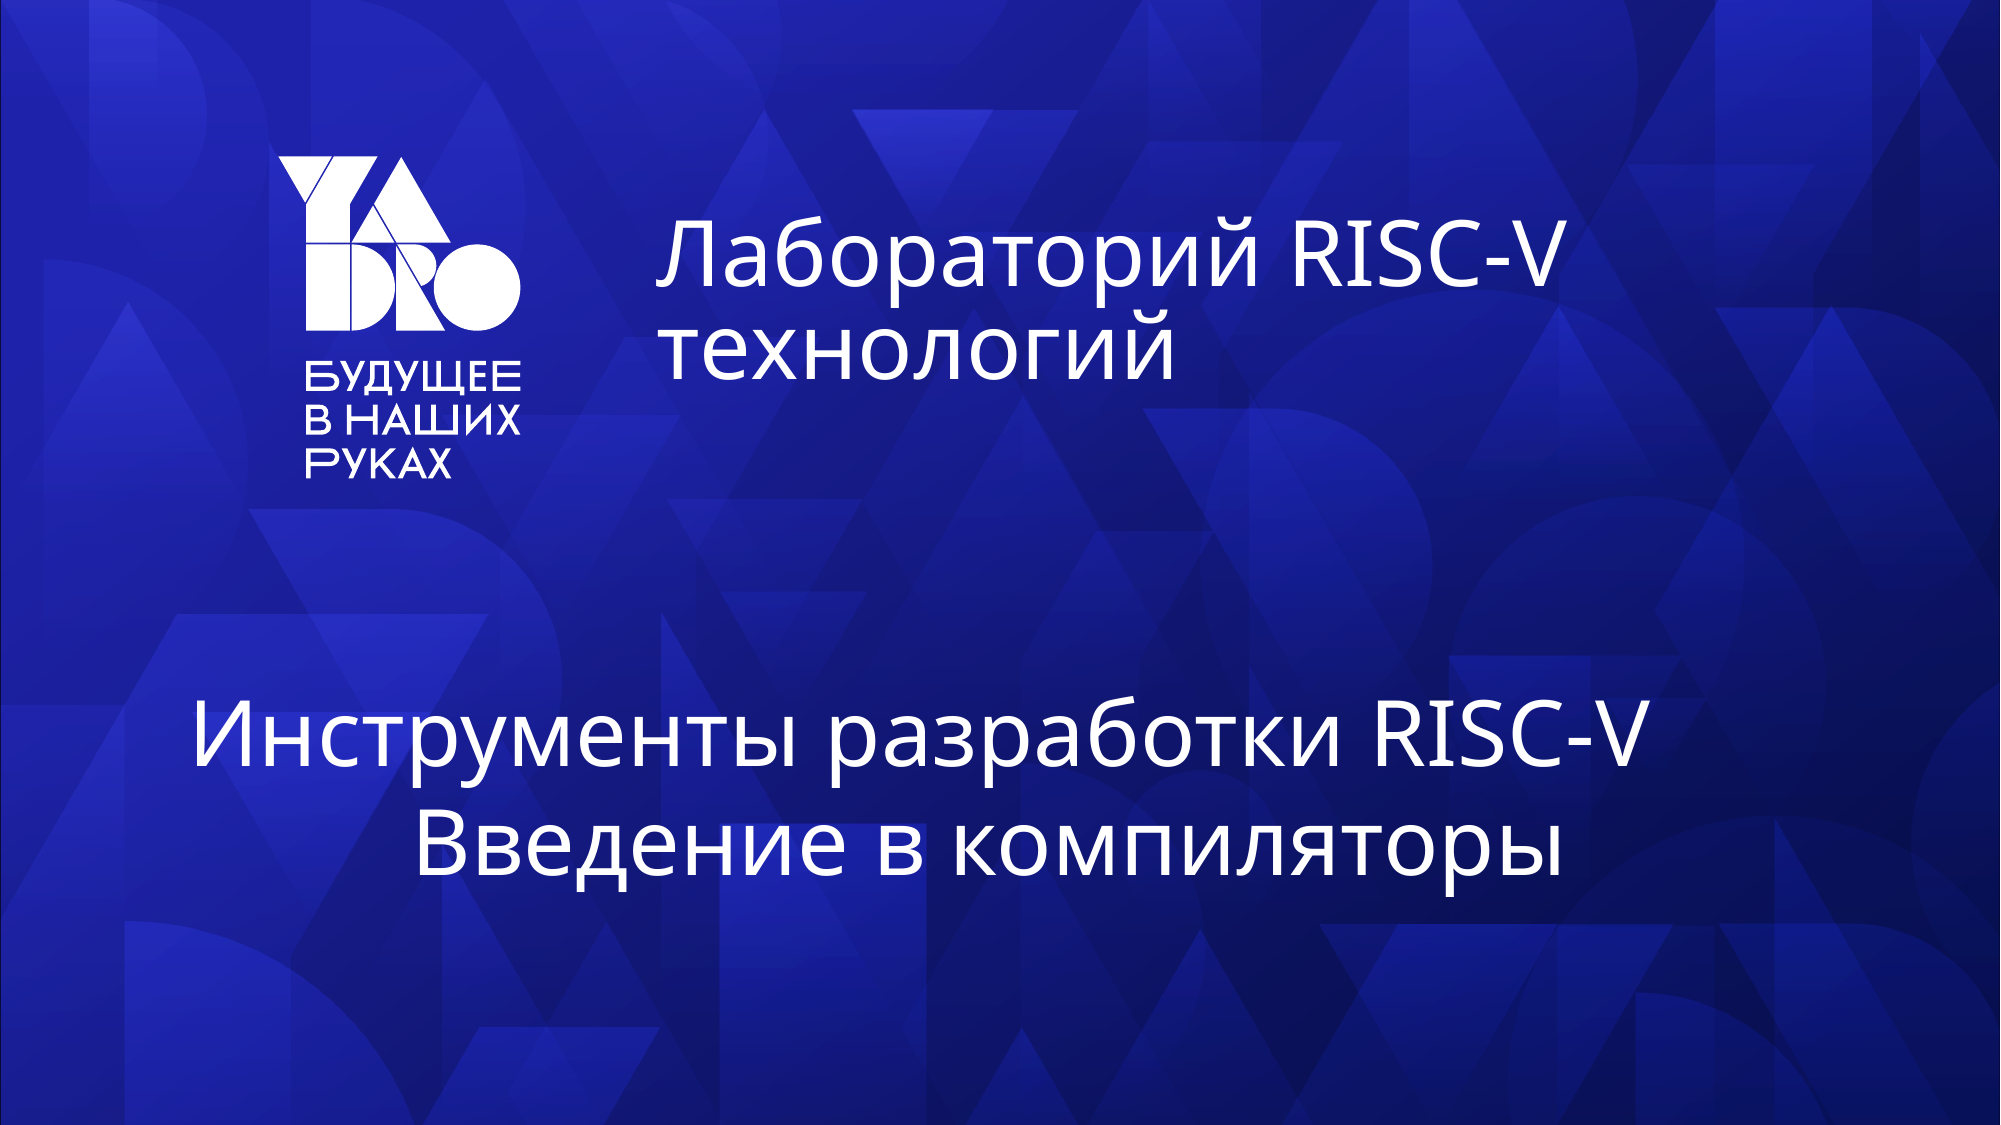

Лабораторий RISC-V технологий
Инструменты разработки RISC-V
Введение в компиляторы